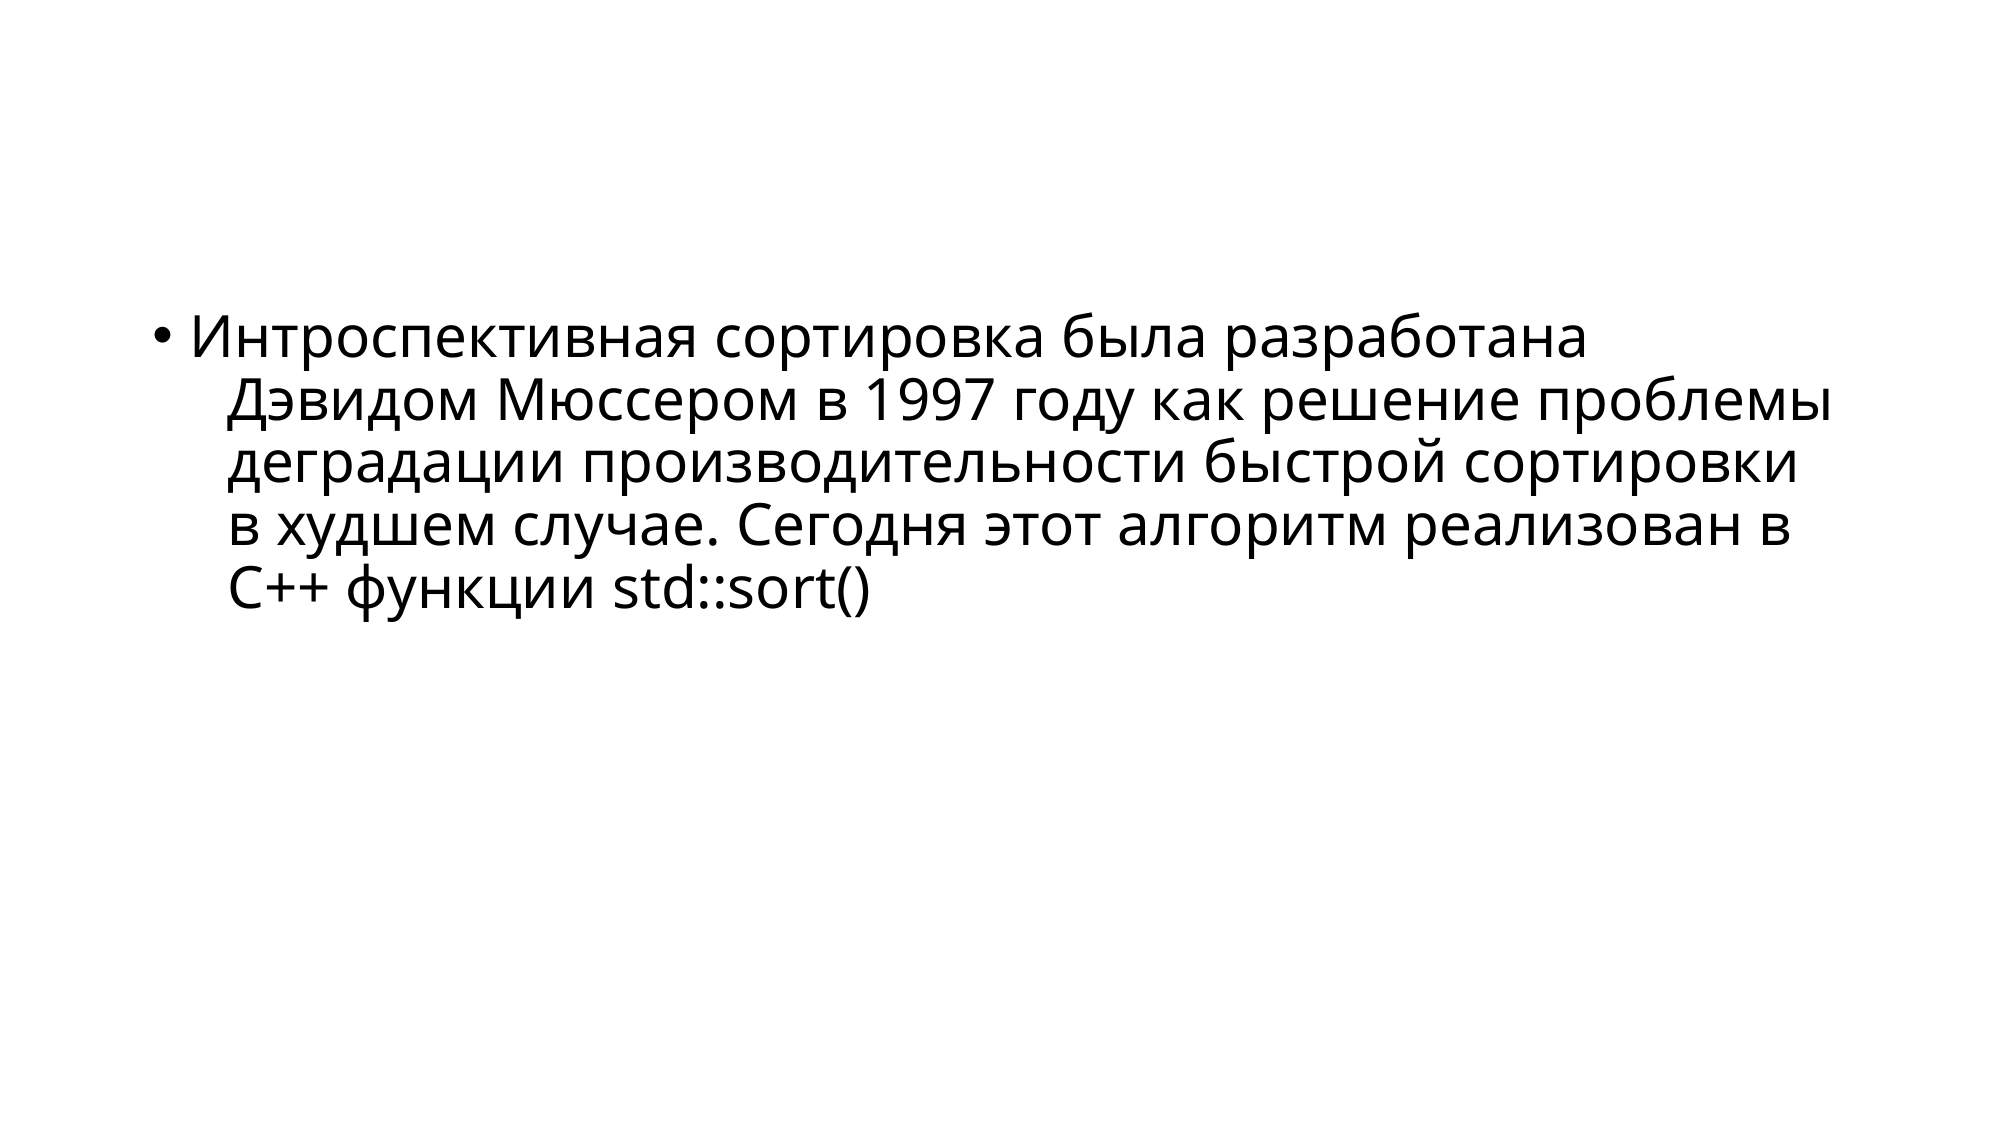

#
Интроспективная сортировка была разработана Дэвидом Мюссером в 1997 году как решение проблемы деградации производительности быстрой сортировки в худшем случае. Сегодня этот алгоритм реализован в C++ функции std::sort()